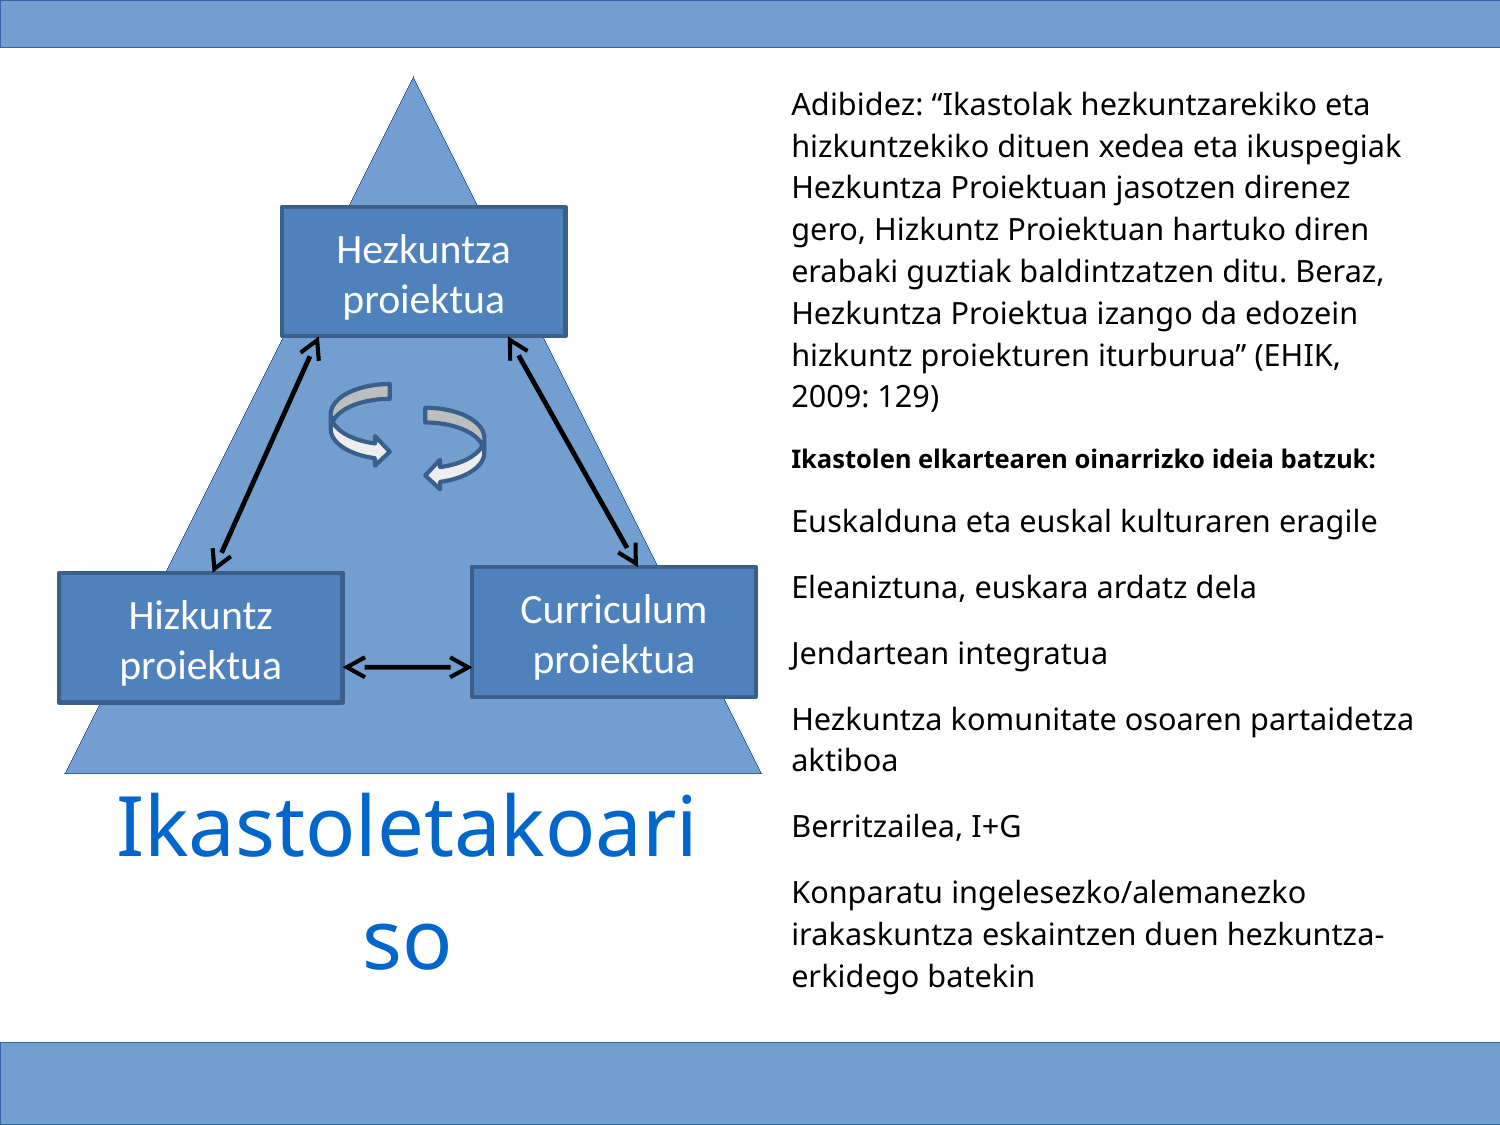

Adibidez: “Ikastolak hezkuntzarekiko eta hizkuntzekiko dituen xedea eta ikuspegiak Hezkuntza Proiektuan jasotzen direnez gero, Hizkuntz Proiektuan hartuko diren erabaki guztiak baldintzatzen ditu. Beraz, Hezkuntza Proiektua izango da edozein hizkuntz proiekturen iturburua” (EHIK, 2009: 129)
Ikastolen elkartearen oinarrizko ideia batzuk:
Euskalduna eta euskal kulturaren eragile
Eleaniztuna, euskara ardatz dela
Jendartean integratua
Hezkuntza komunitate osoaren partaidetza aktiboa
Berritzailea, I+G
Konparatu ingelesezko/alemanezko irakaskuntza eskaintzen duen hezkuntza-erkidego batekin
Hezkuntza proiektua
Curriculum proiektua
Hizkuntz proiektua
# Ikastoletakoari so